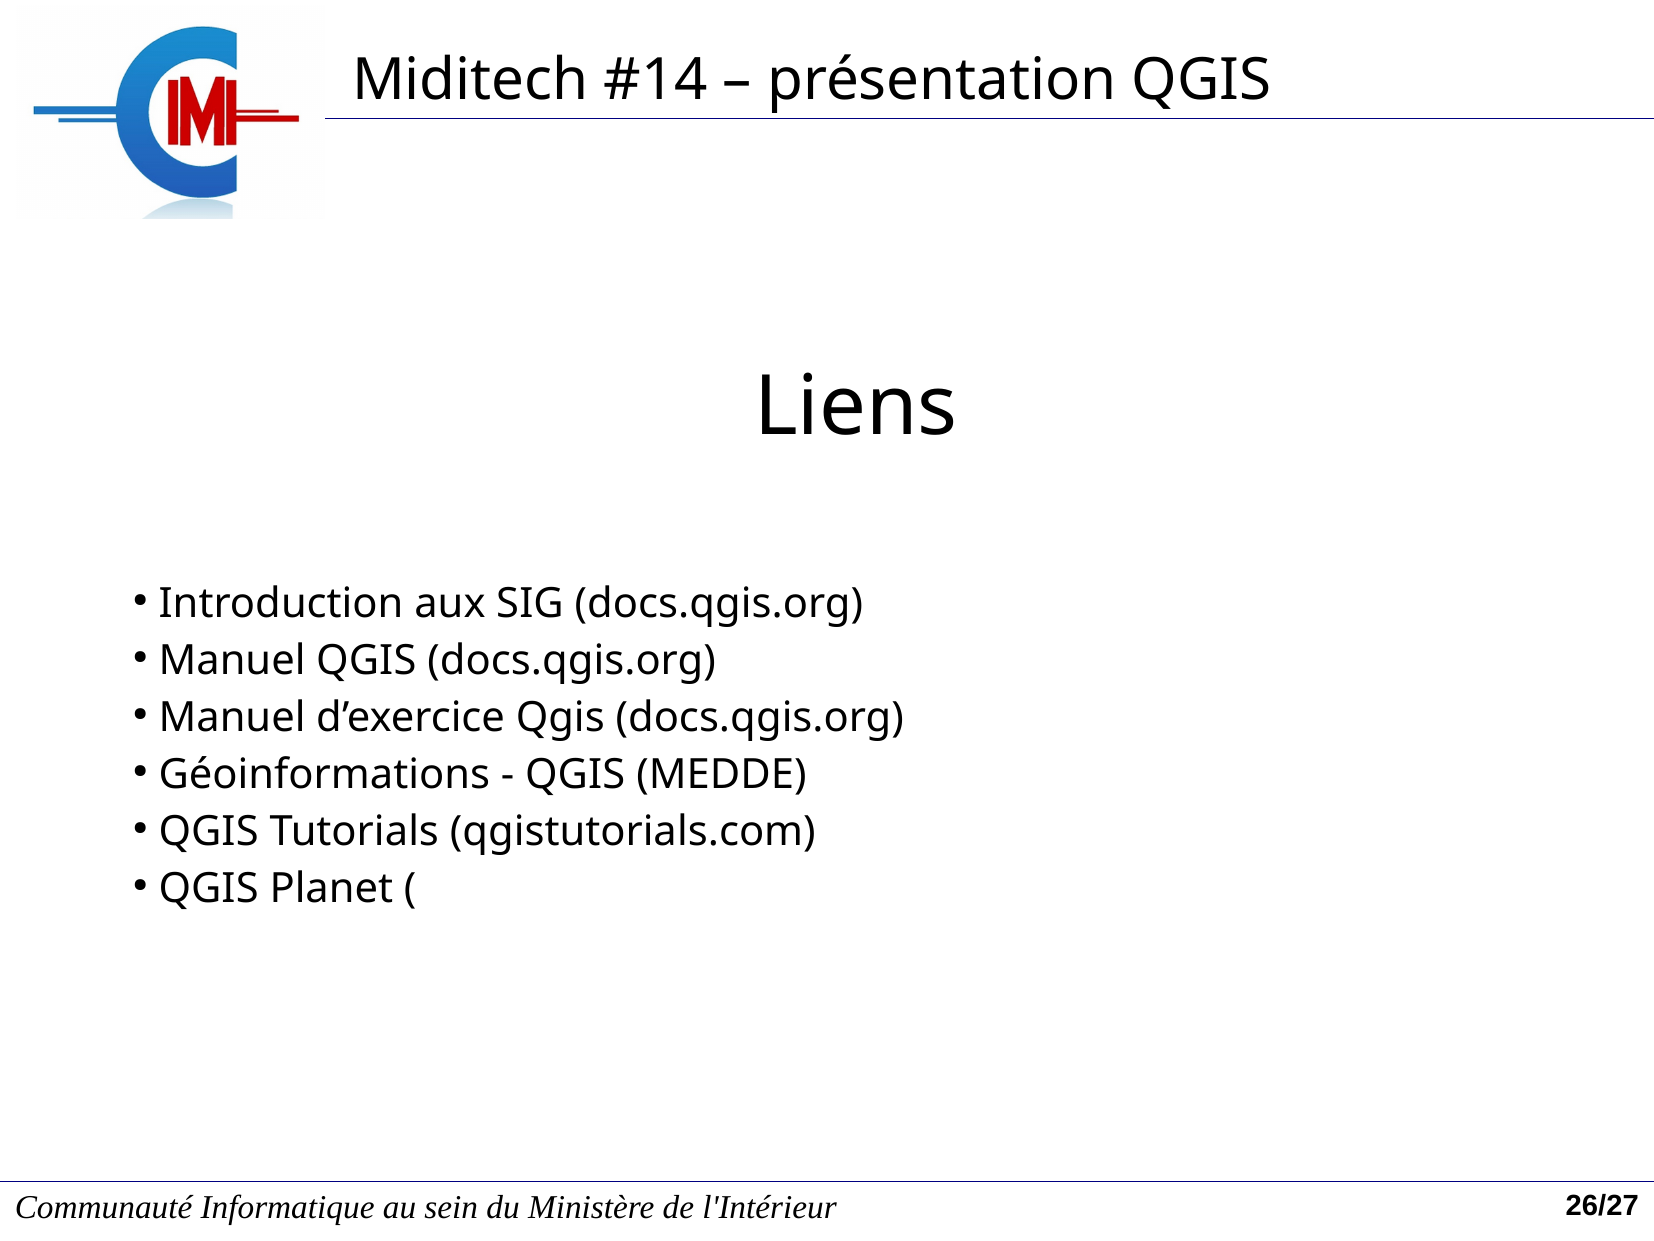

Miditech #14 – présentation QGIS
Liens
 Introduction aux SIG (docs.qgis.org)
 Manuel QGIS (docs.qgis.org)
 Manuel d’exercice Qgis (docs.qgis.org)
 Géoinformations - QGIS (MEDDE)
 QGIS Tutorials (qgistutorials.com)
 QGIS Planet (